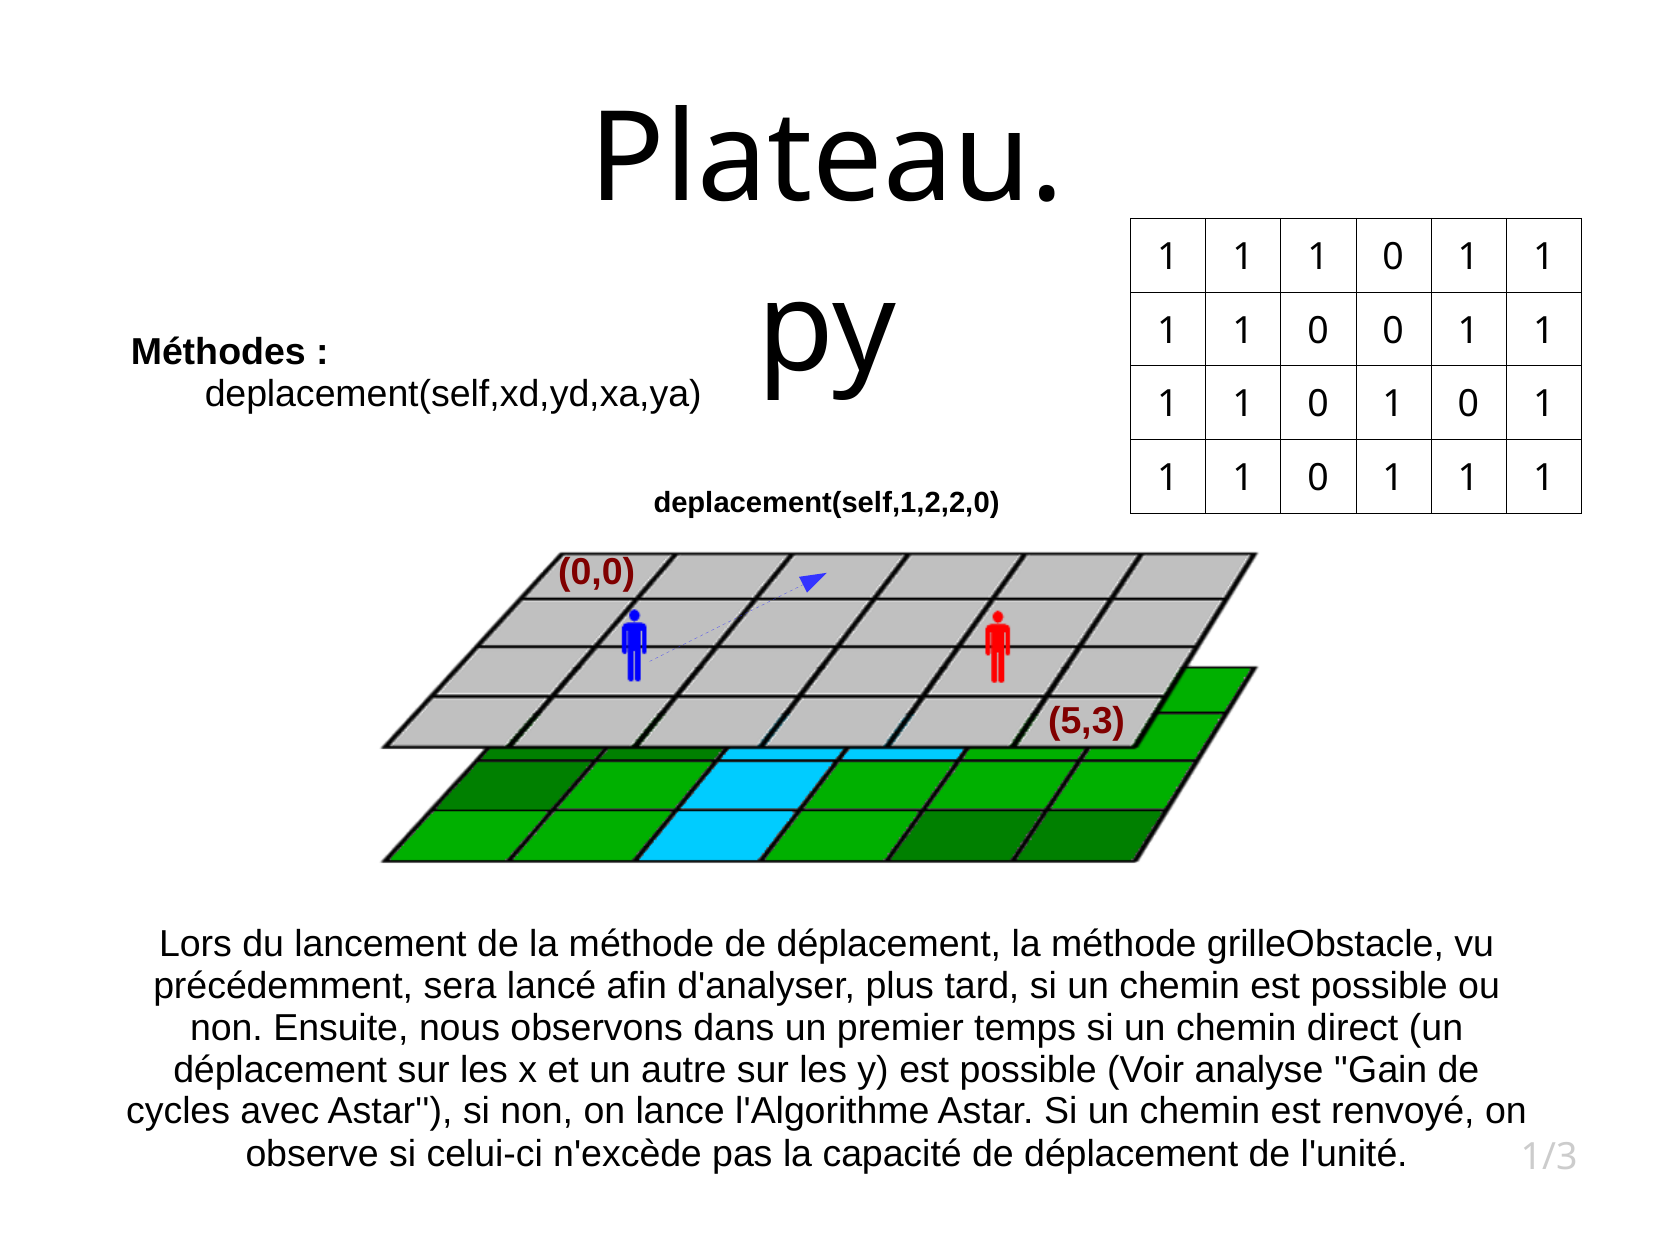

Plateau.py
| 1 | 1 | 1 | 0 | 1 | 1 |
| --- | --- | --- | --- | --- | --- |
| 1 | 1 | 0 | 0 | 1 | 1 |
| 1 | 1 | 0 | 1 | 0 | 1 |
| 1 | 1 | 0 | 1 | 1 | 1 |
Méthodes :
	deplacement(self,xd,yd,xa,ya)
deplacement(self,1,2,2,0)
(0,0)
(5,3)
Lors du lancement de la méthode de déplacement, la méthode grilleObstacle, vu précédemment, sera lancé afin d'analyser, plus tard, si un chemin est possible ou non. Ensuite, nous observons dans un premier temps si un chemin direct (un déplacement sur les x et un autre sur les y) est possible (Voir analyse ''Gain de cycles avec Astar''), si non, on lance l'Algorithme Astar. Si un chemin est renvoyé, on observe si celui-ci n'excède pas la capacité de déplacement de l'unité.
1/3